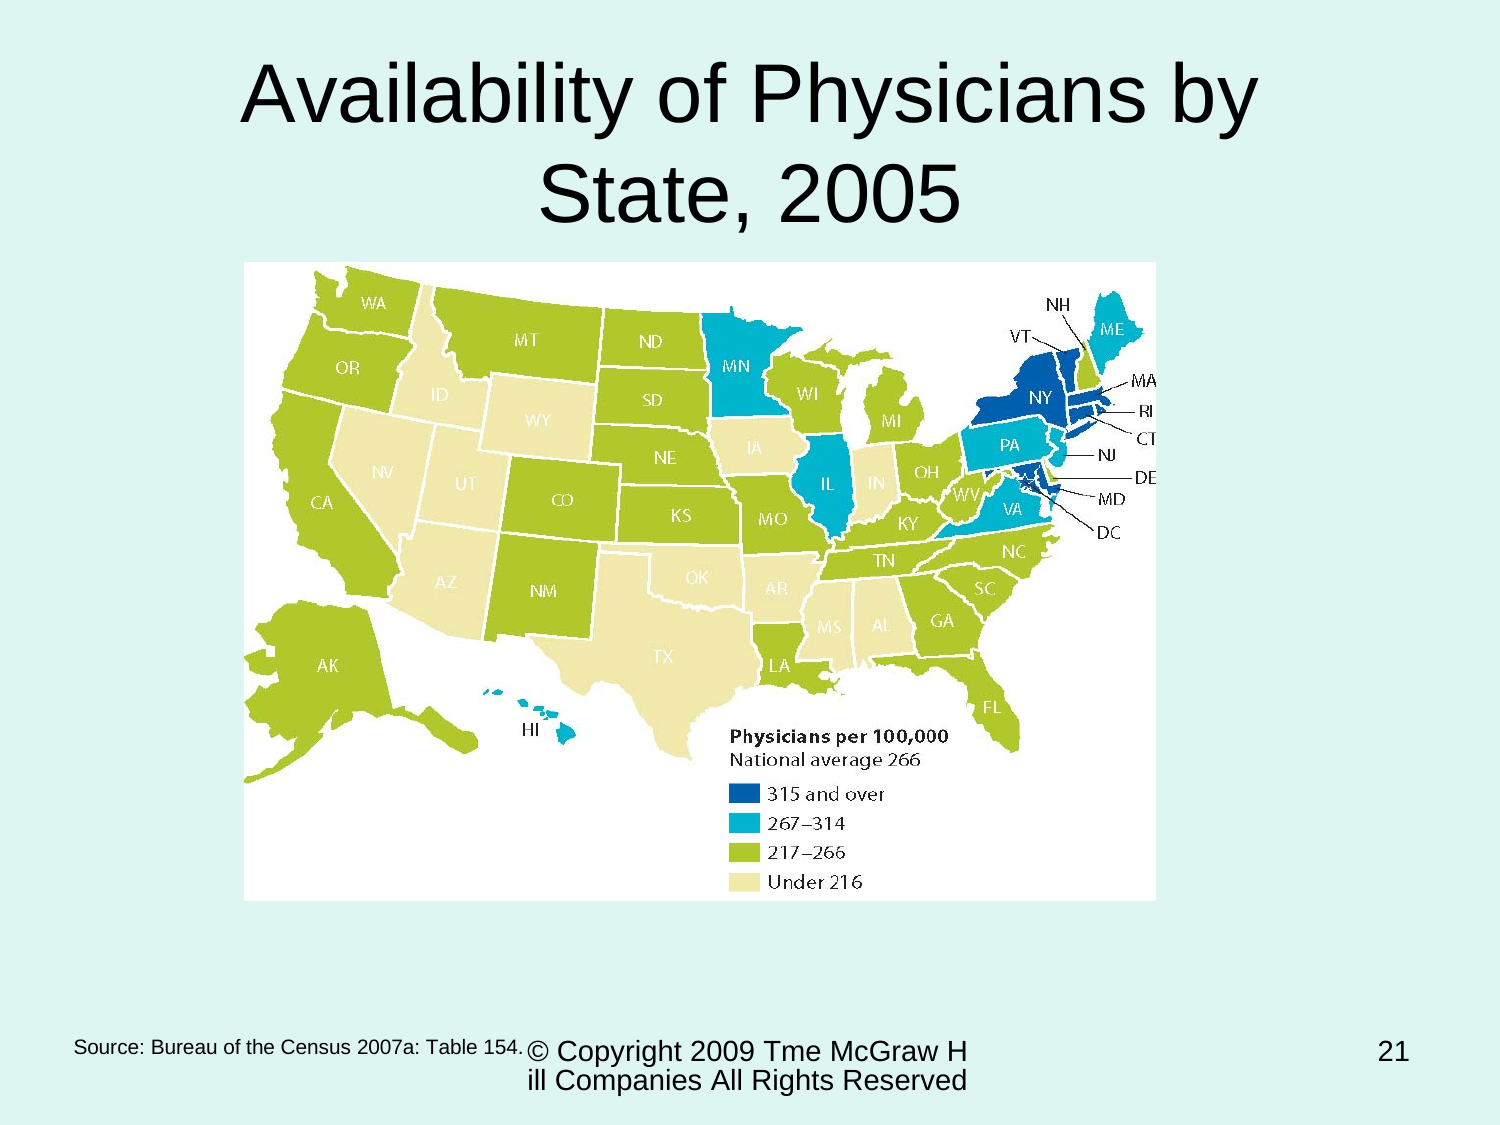

# Availability of Physicians by State, 2005
© Copyright 2009 Tme McGraw Hill Companies All Rights Reserved
21
Source: Bureau of the Census 2007a: Table 154.